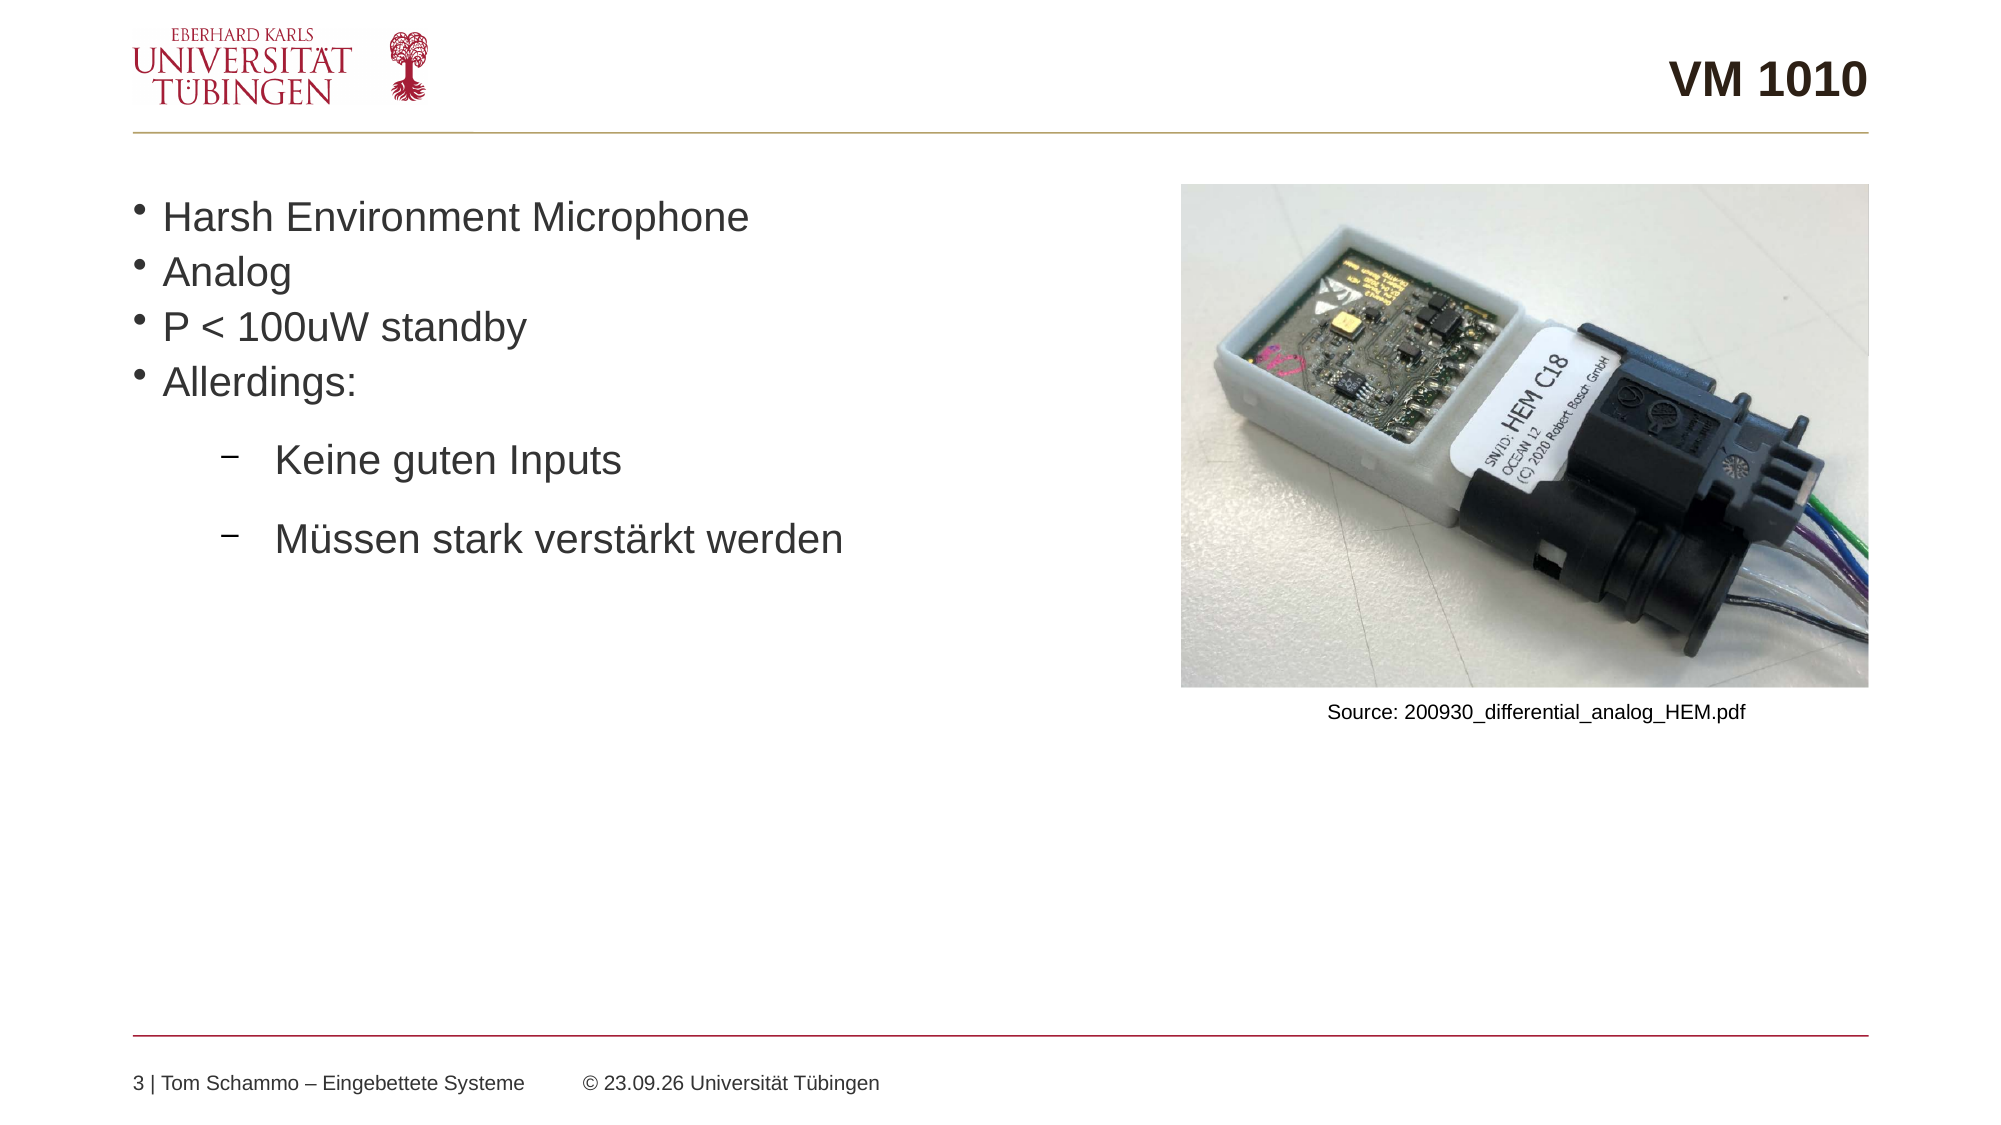

# VM 1010
Harsh Environment Microphone
Analog
P < 100uW standby
Allerdings:
Keine guten Inputs
Müssen stark verstärkt werden
Source: 200930_differential_analog_HEM.pdf